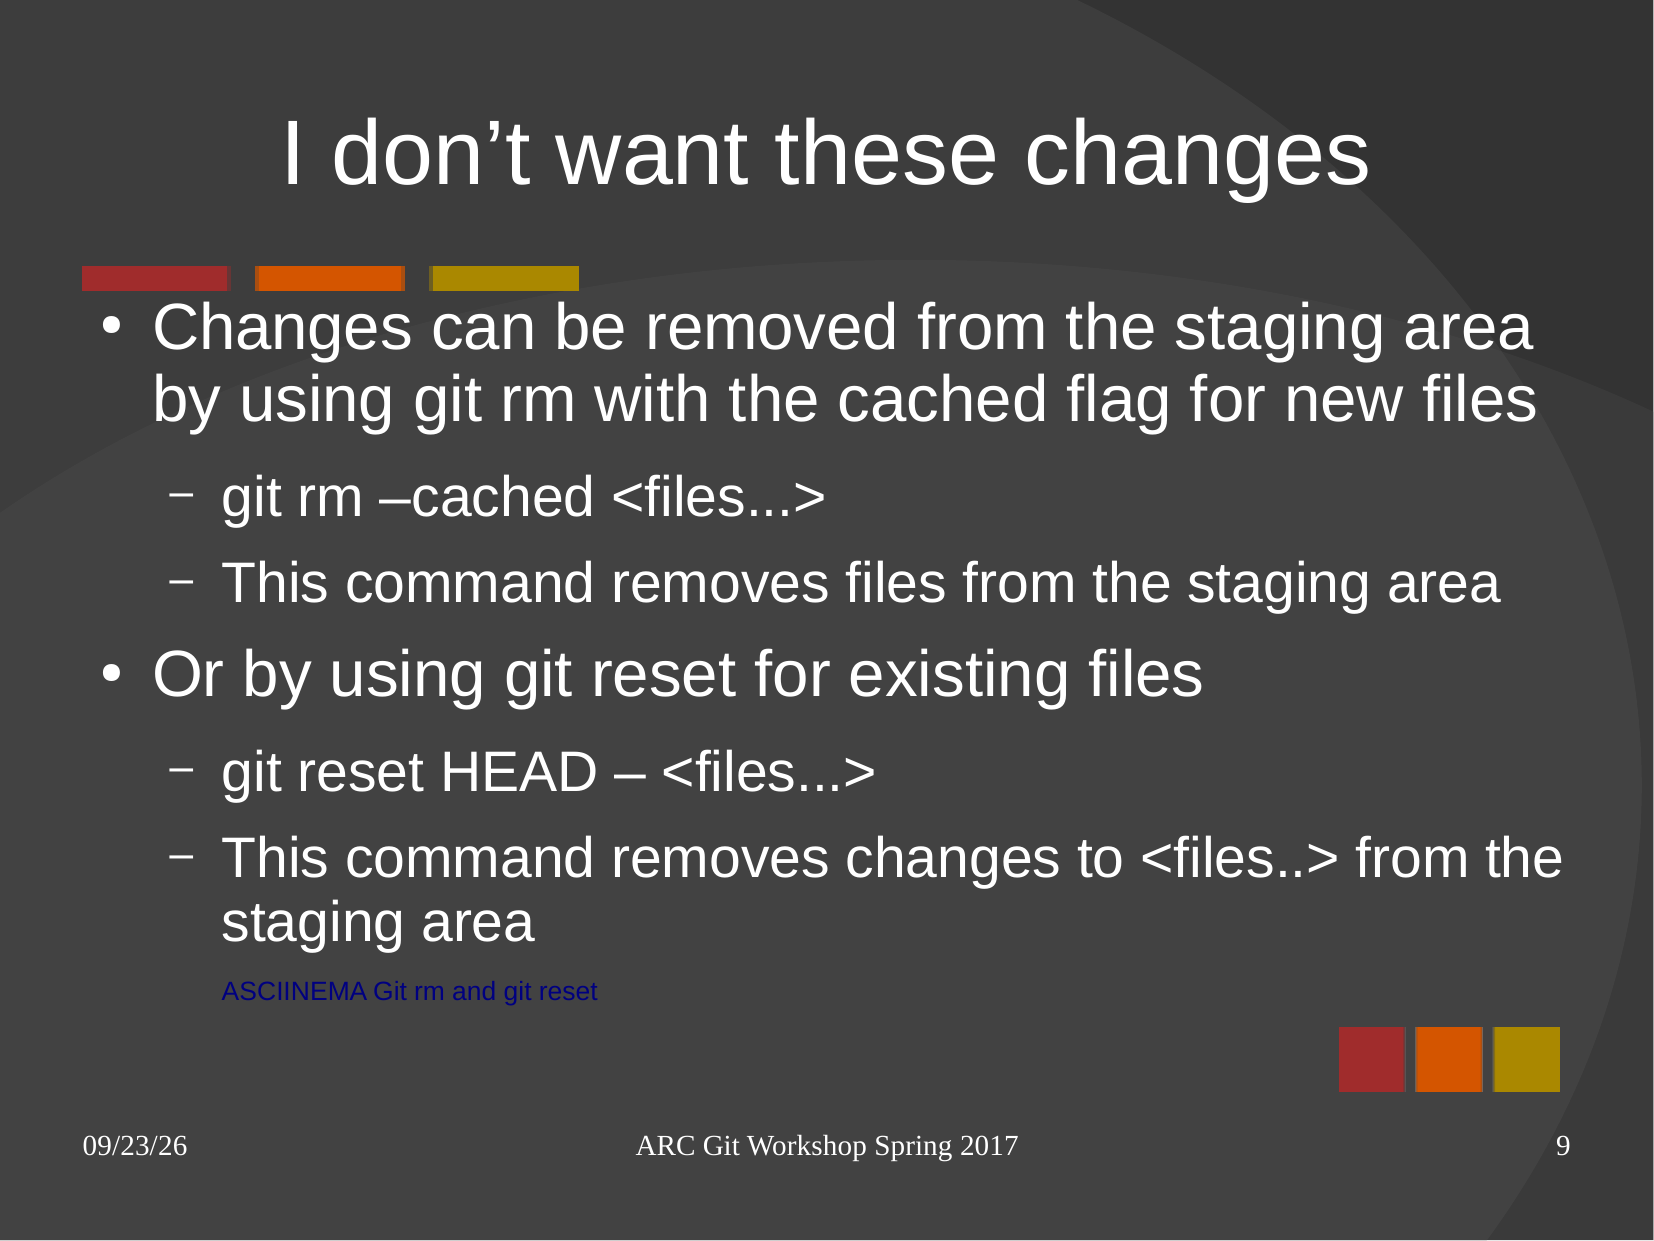

# I don’t want these changes
Changes can be removed from the staging area by using git rm with the cached flag for new files
git rm –cached <files...>
This command removes files from the staging area
Or by using git reset for existing files
git reset HEAD – <files...>
This command removes changes to <files..> from the staging area
ASCIINEMA Git rm and git reset
ARC Git Workshop Spring 2017
9